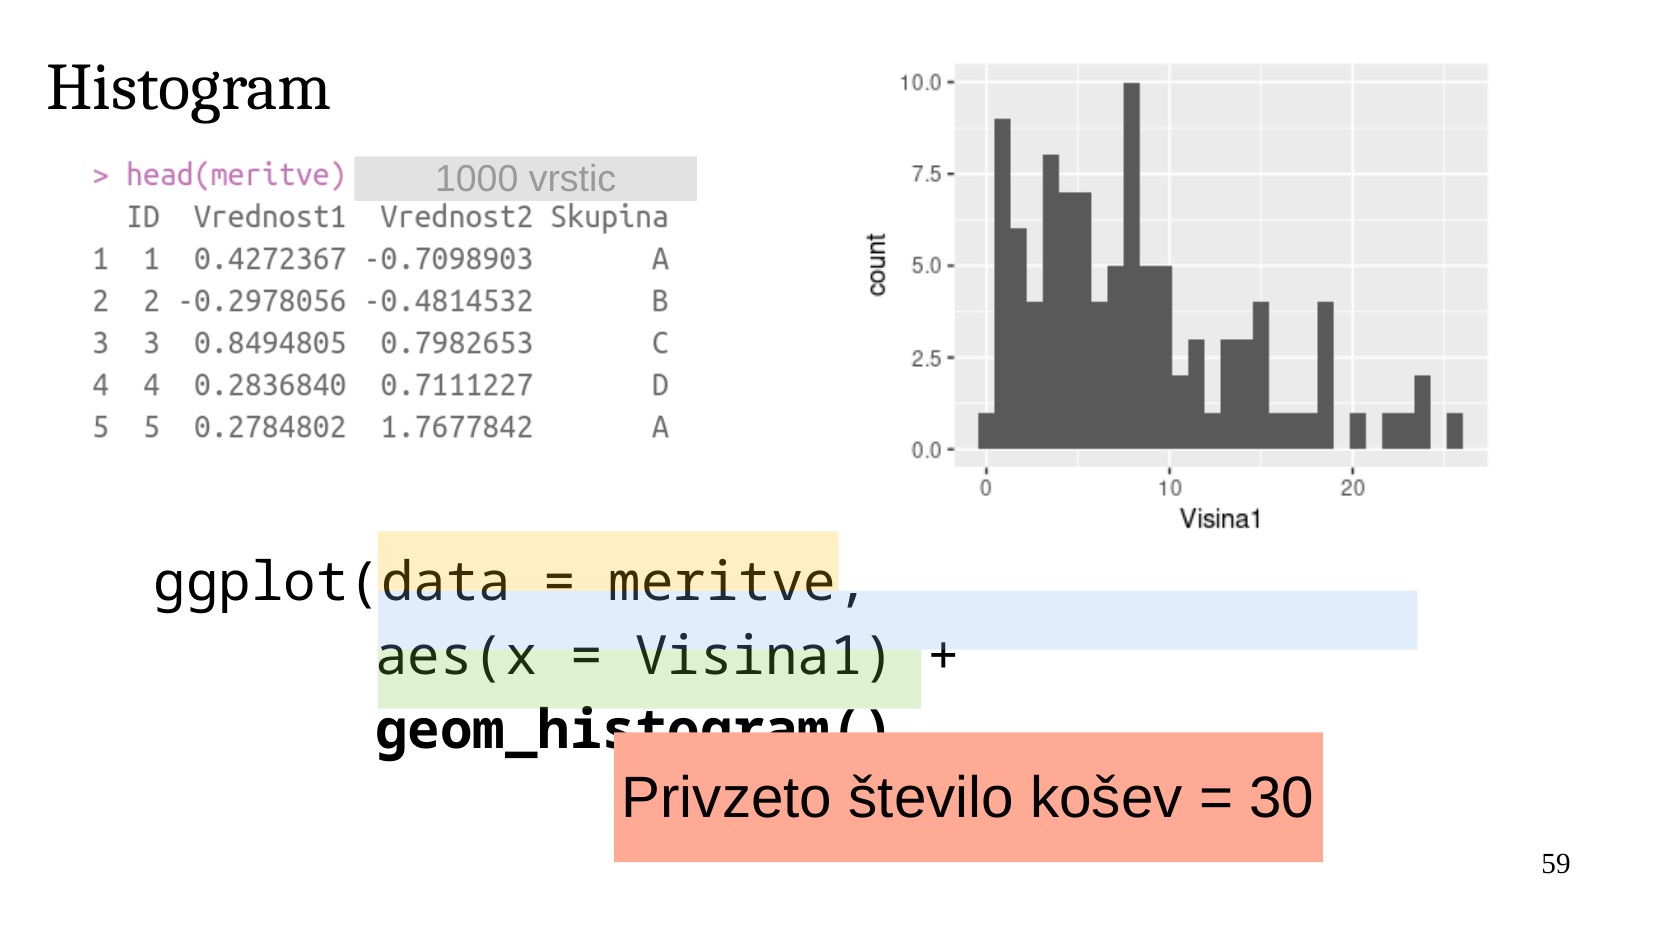

Histogram
1000 vrstic
# ggplot(data = meritve, aes(x = Visina1) + geom_histogram()
Privzeto število košev = 30
59